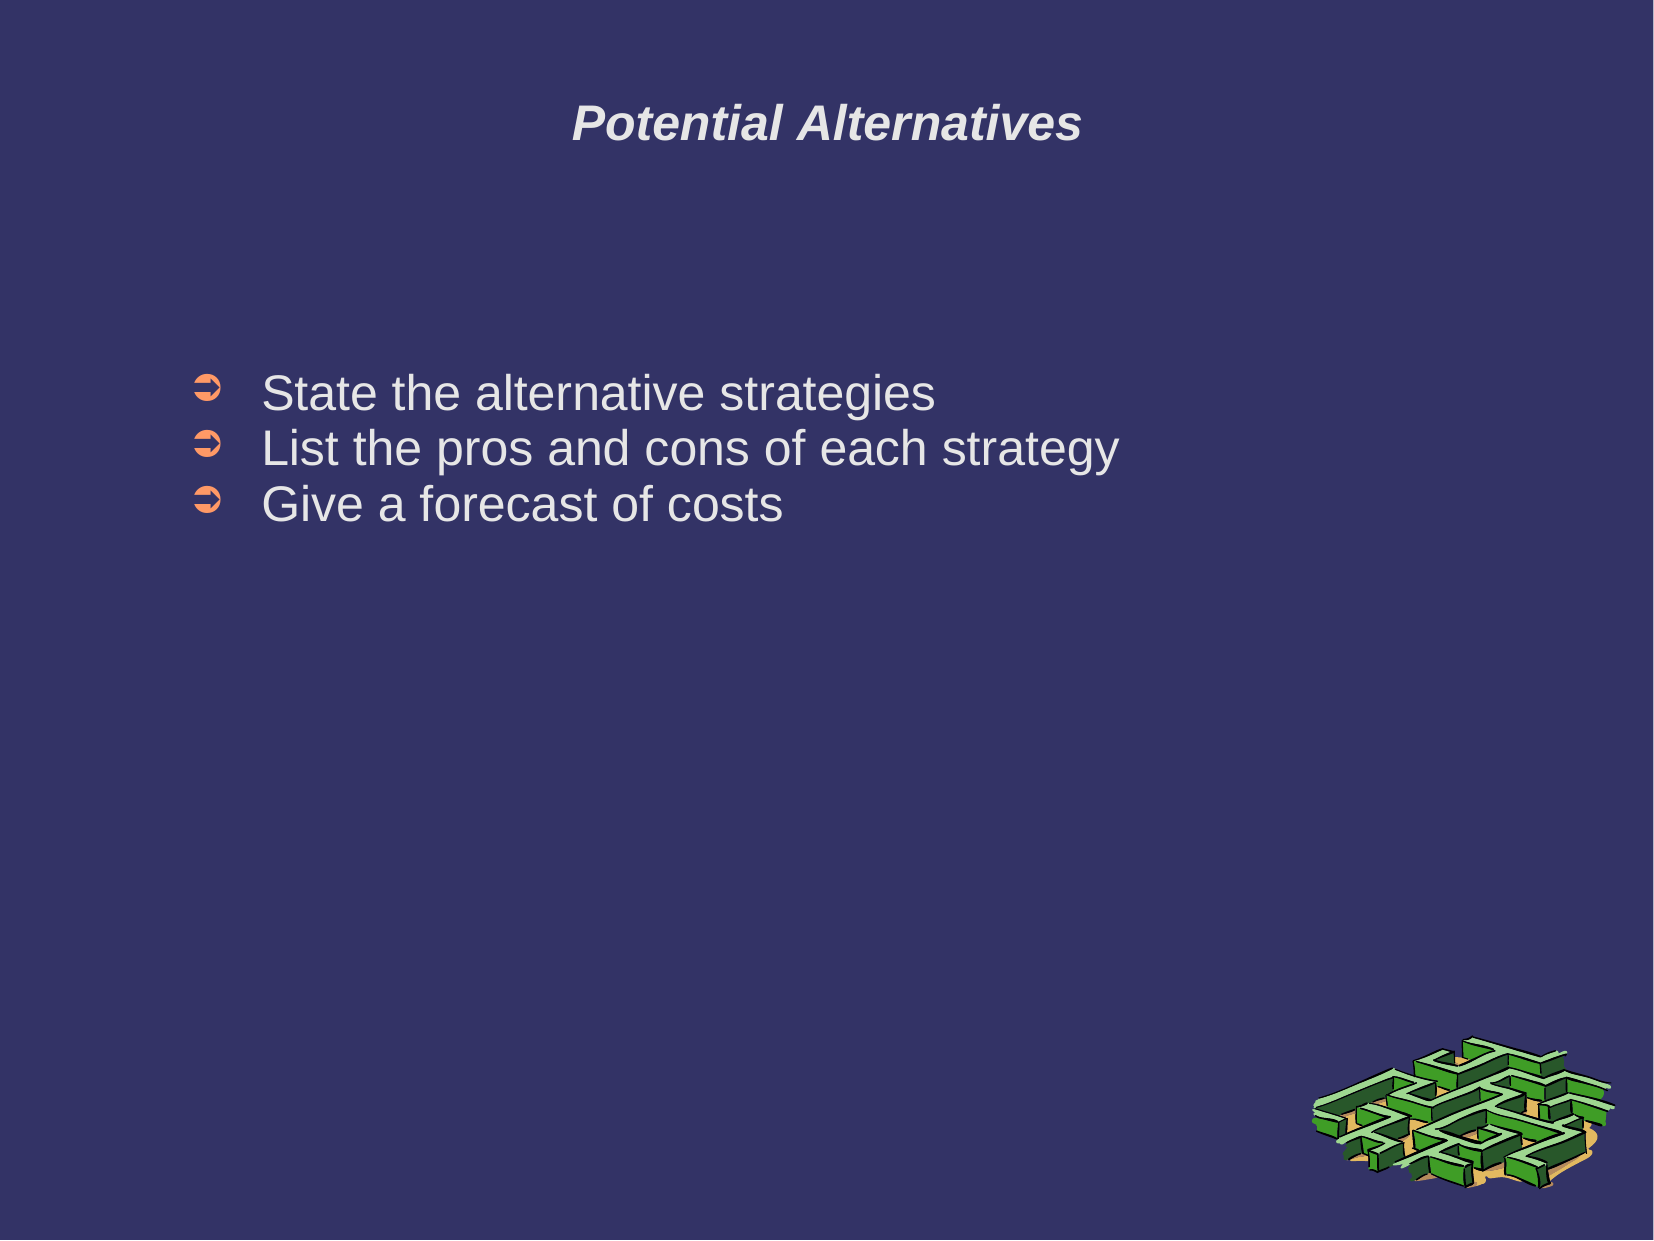

# Potential Alternatives
State the alternative strategies
List the pros and cons of each strategy
Give a forecast of costs